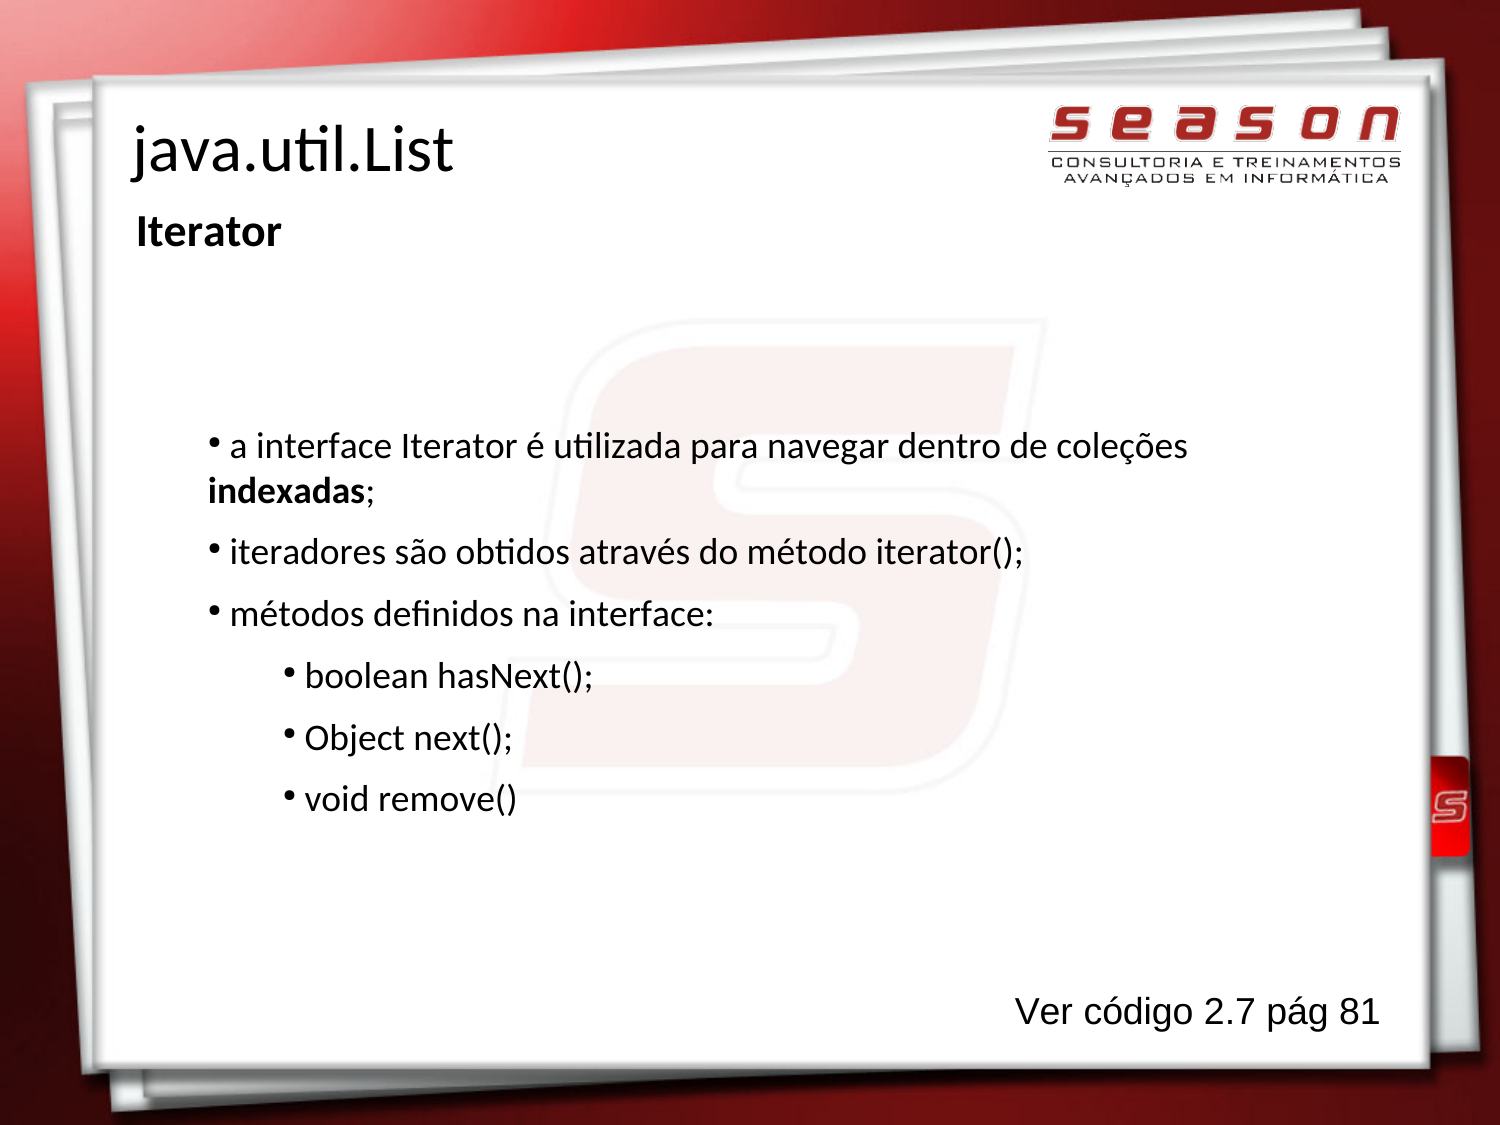

# java.util.List
Iterator
 a interface Iterator é utilizada para navegar dentro de coleções indexadas;
 iteradores são obtidos através do método iterator();
 métodos definidos na interface:
 boolean hasNext();
 Object next();
 void remove()
Ver código 2.7 pág 81